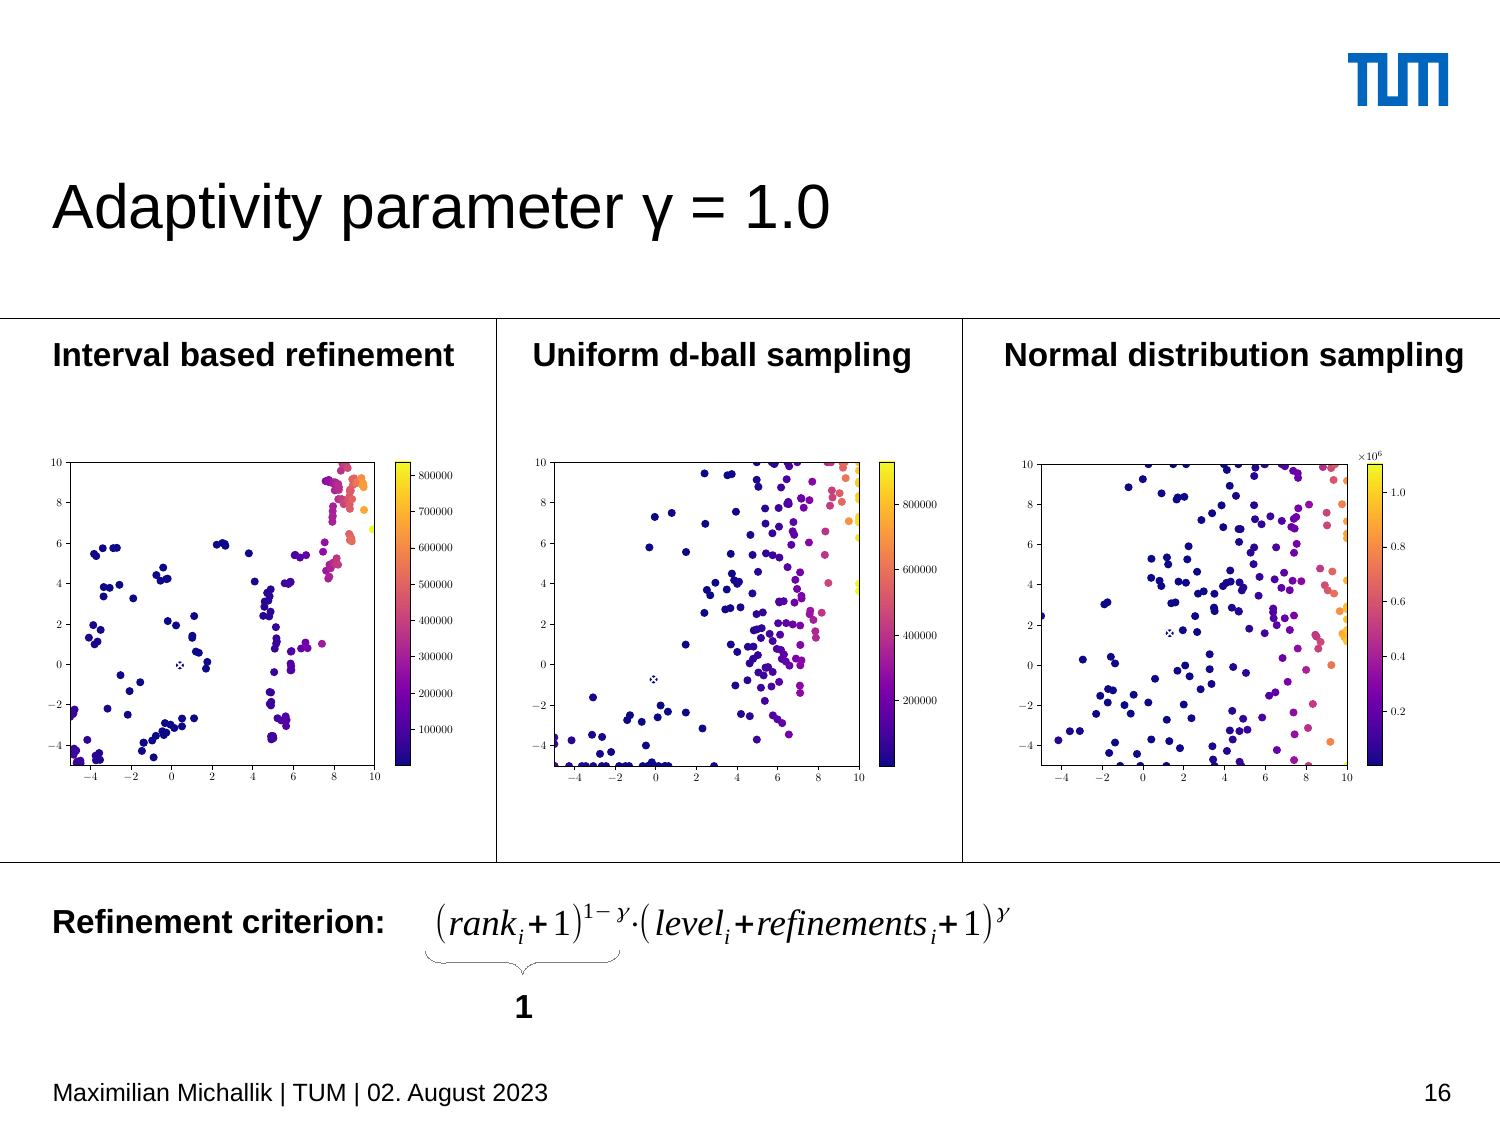

# Adaptivity parameter γ = 1.0
Interval based refinement
Uniform d-ball sampling
Normal distribution sampling
Refinement criterion:
 1
Maximilian Michallik | TUM | 02. August 2023
16